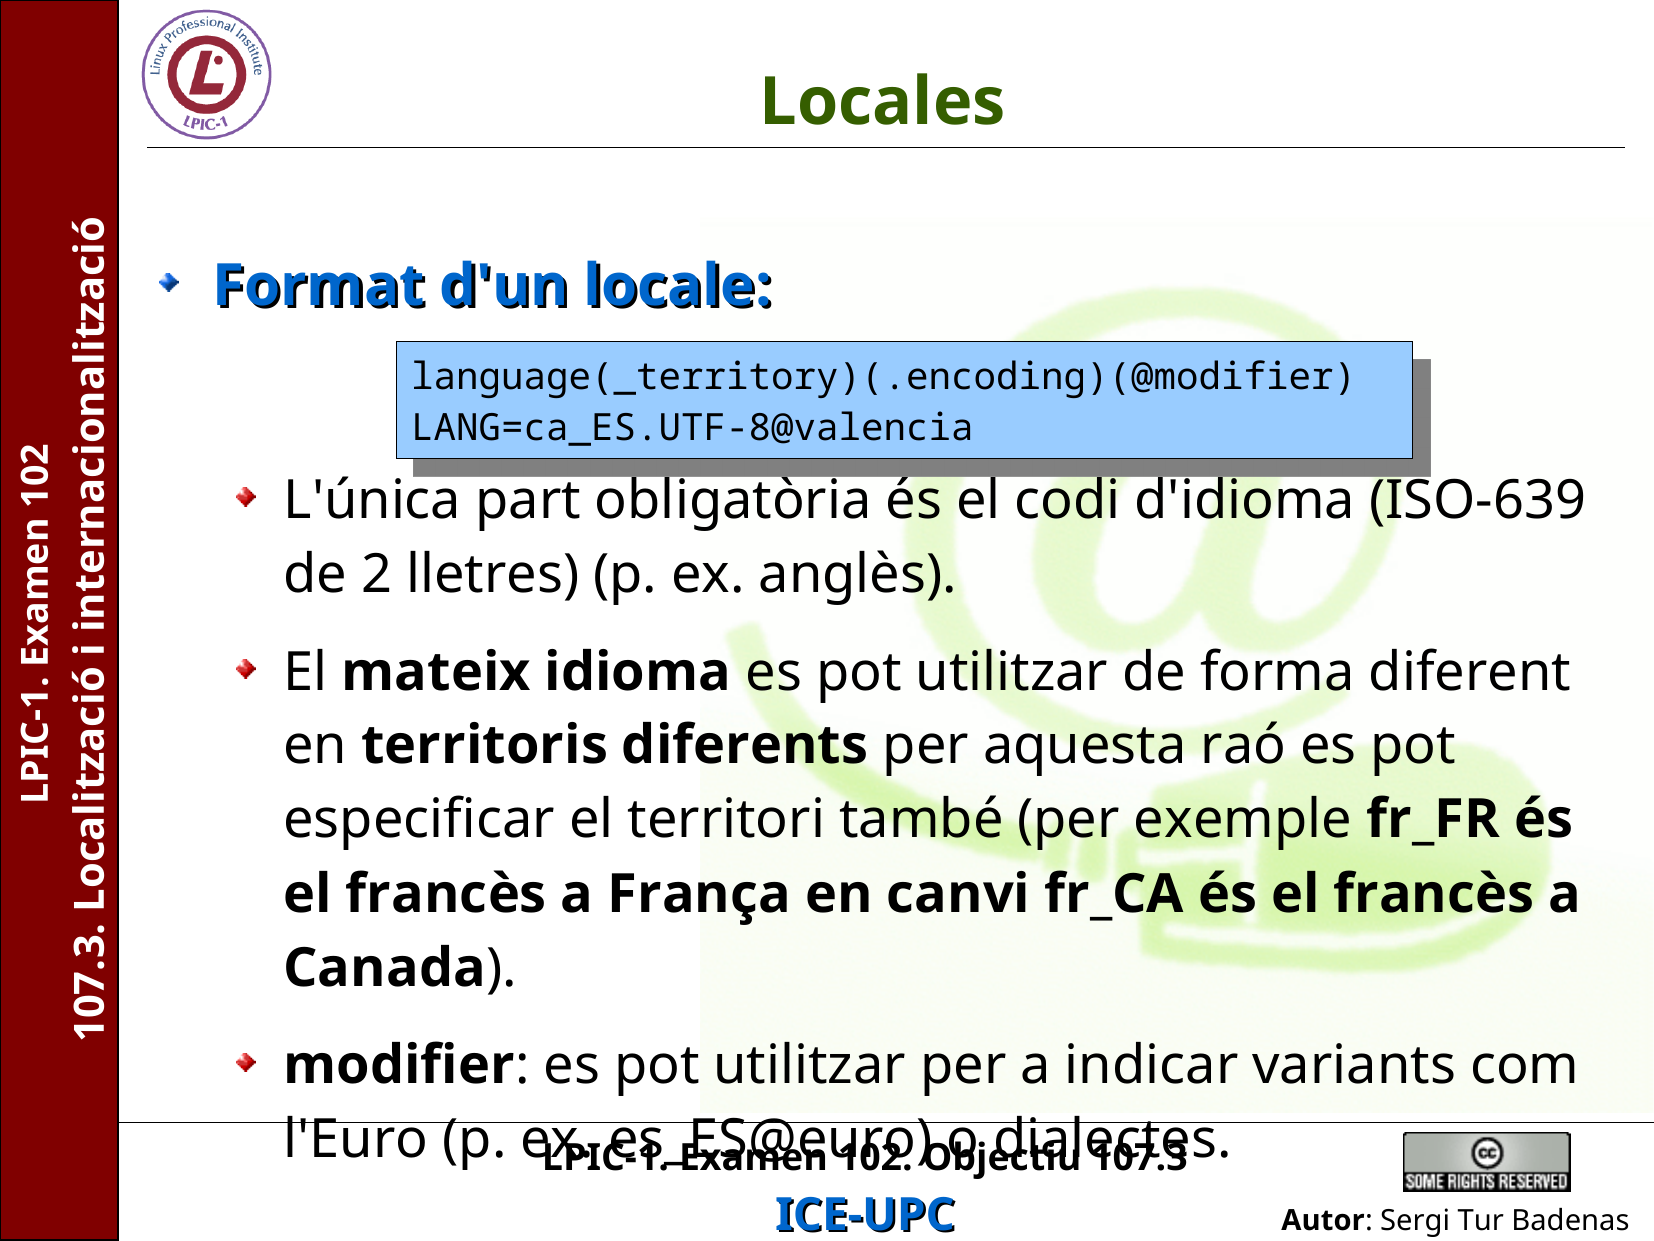

# Locales
Format d'un locale:
L'única part obligatòria és el codi d'idioma (ISO-639 de 2 lletres) (p. ex. anglès).
El mateix idioma es pot utilitzar de forma diferent en territoris diferents per aquesta raó es pot especificar el territori també (per exemple fr_FR és el francès a França en canvi fr_CA és el francès a Canada).
modifier: es pot utilitzar per a indicar variants com l'Euro (p. ex. es_ES@euro) o dialectes.
language(_territory)(.encoding)(@modifier)
LANG=ca_ES.UTF-8@valencia